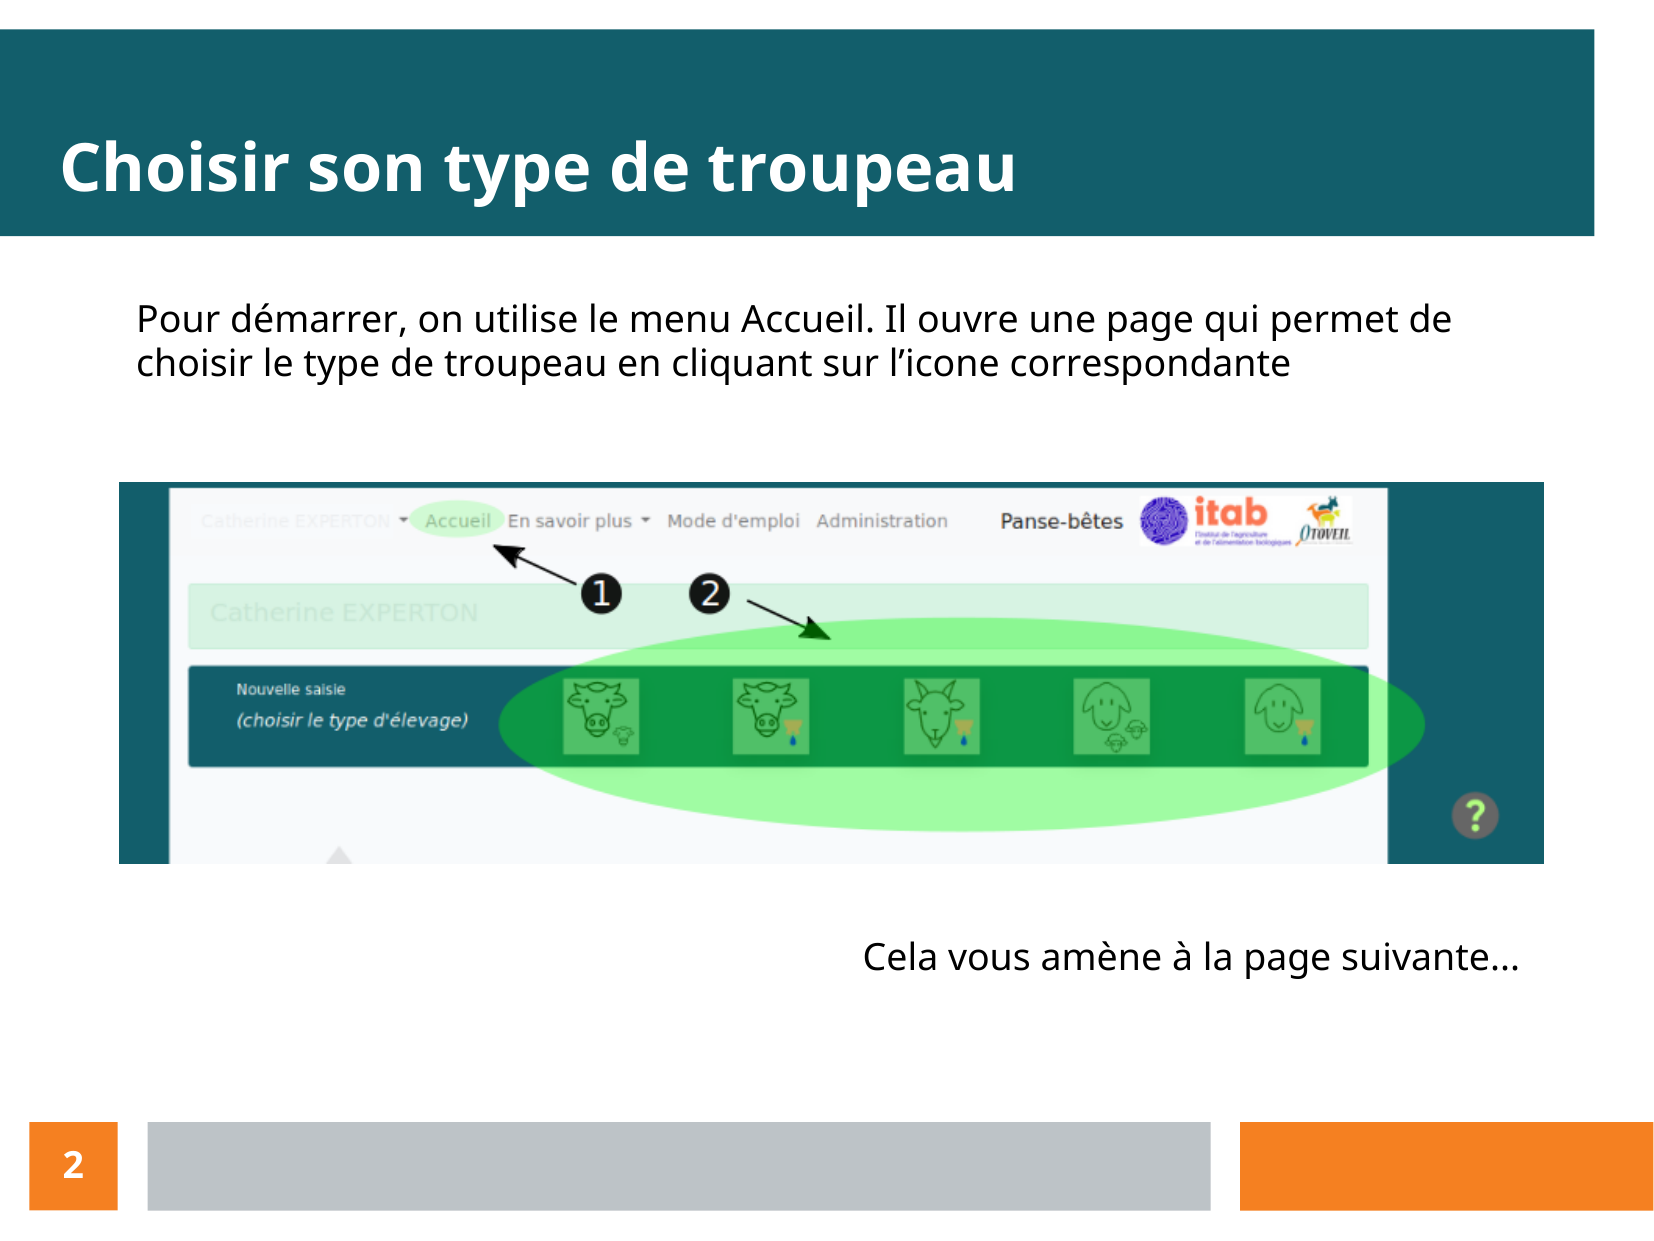

# Choisir son type de troupeau
Pour démarrer, on utilise le menu Accueil. Il ouvre une page qui permet de choisir le type de troupeau en cliquant sur l’icone correspondante
Cela vous amène à la page suivante...
2